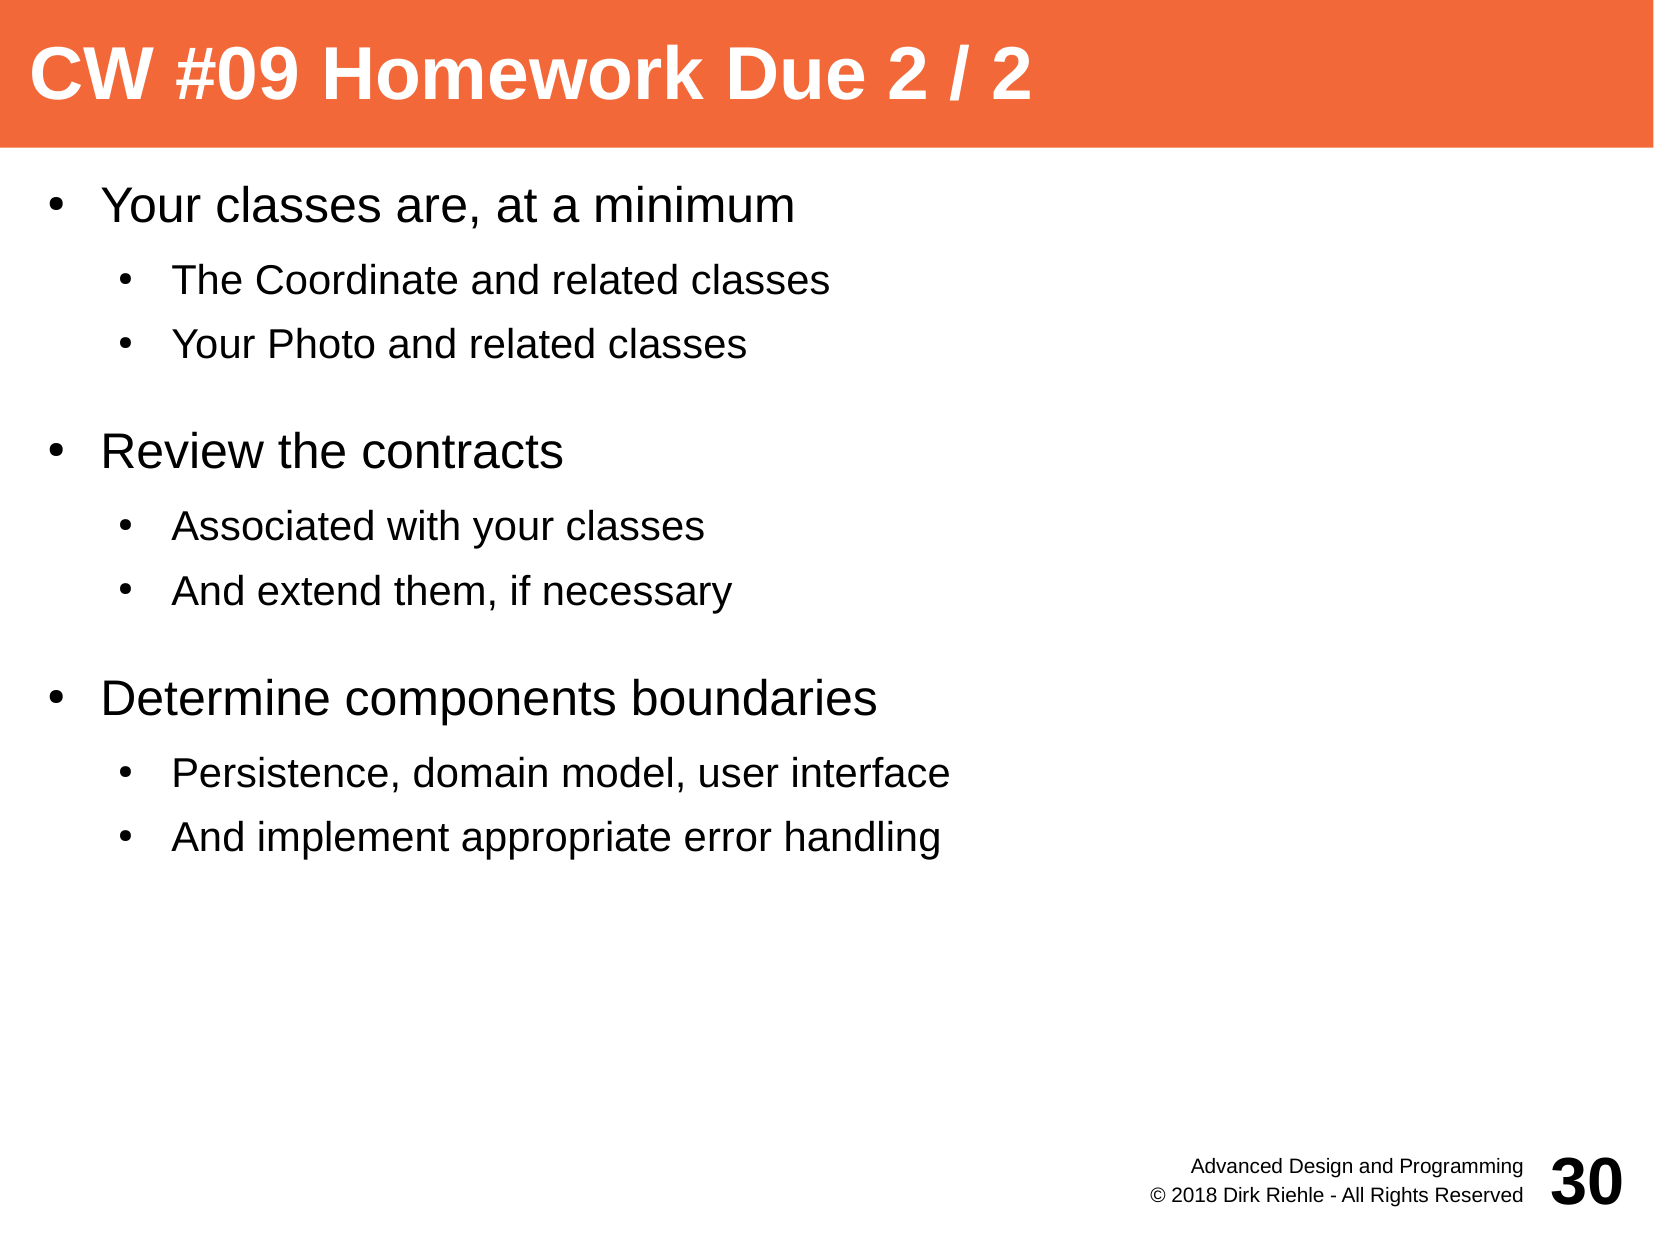

# CW #09 Homework Due 2 / 2
Your classes are, at a minimum
The Coordinate and related classes
Your Photo and related classes
Review the contracts
Associated with your classes
And extend them, if necessary
Determine components boundaries
Persistence, domain model, user interface
And implement appropriate error handling
Advanced Design and Programming
30
© 2018 Dirk Riehle - All Rights Reserved